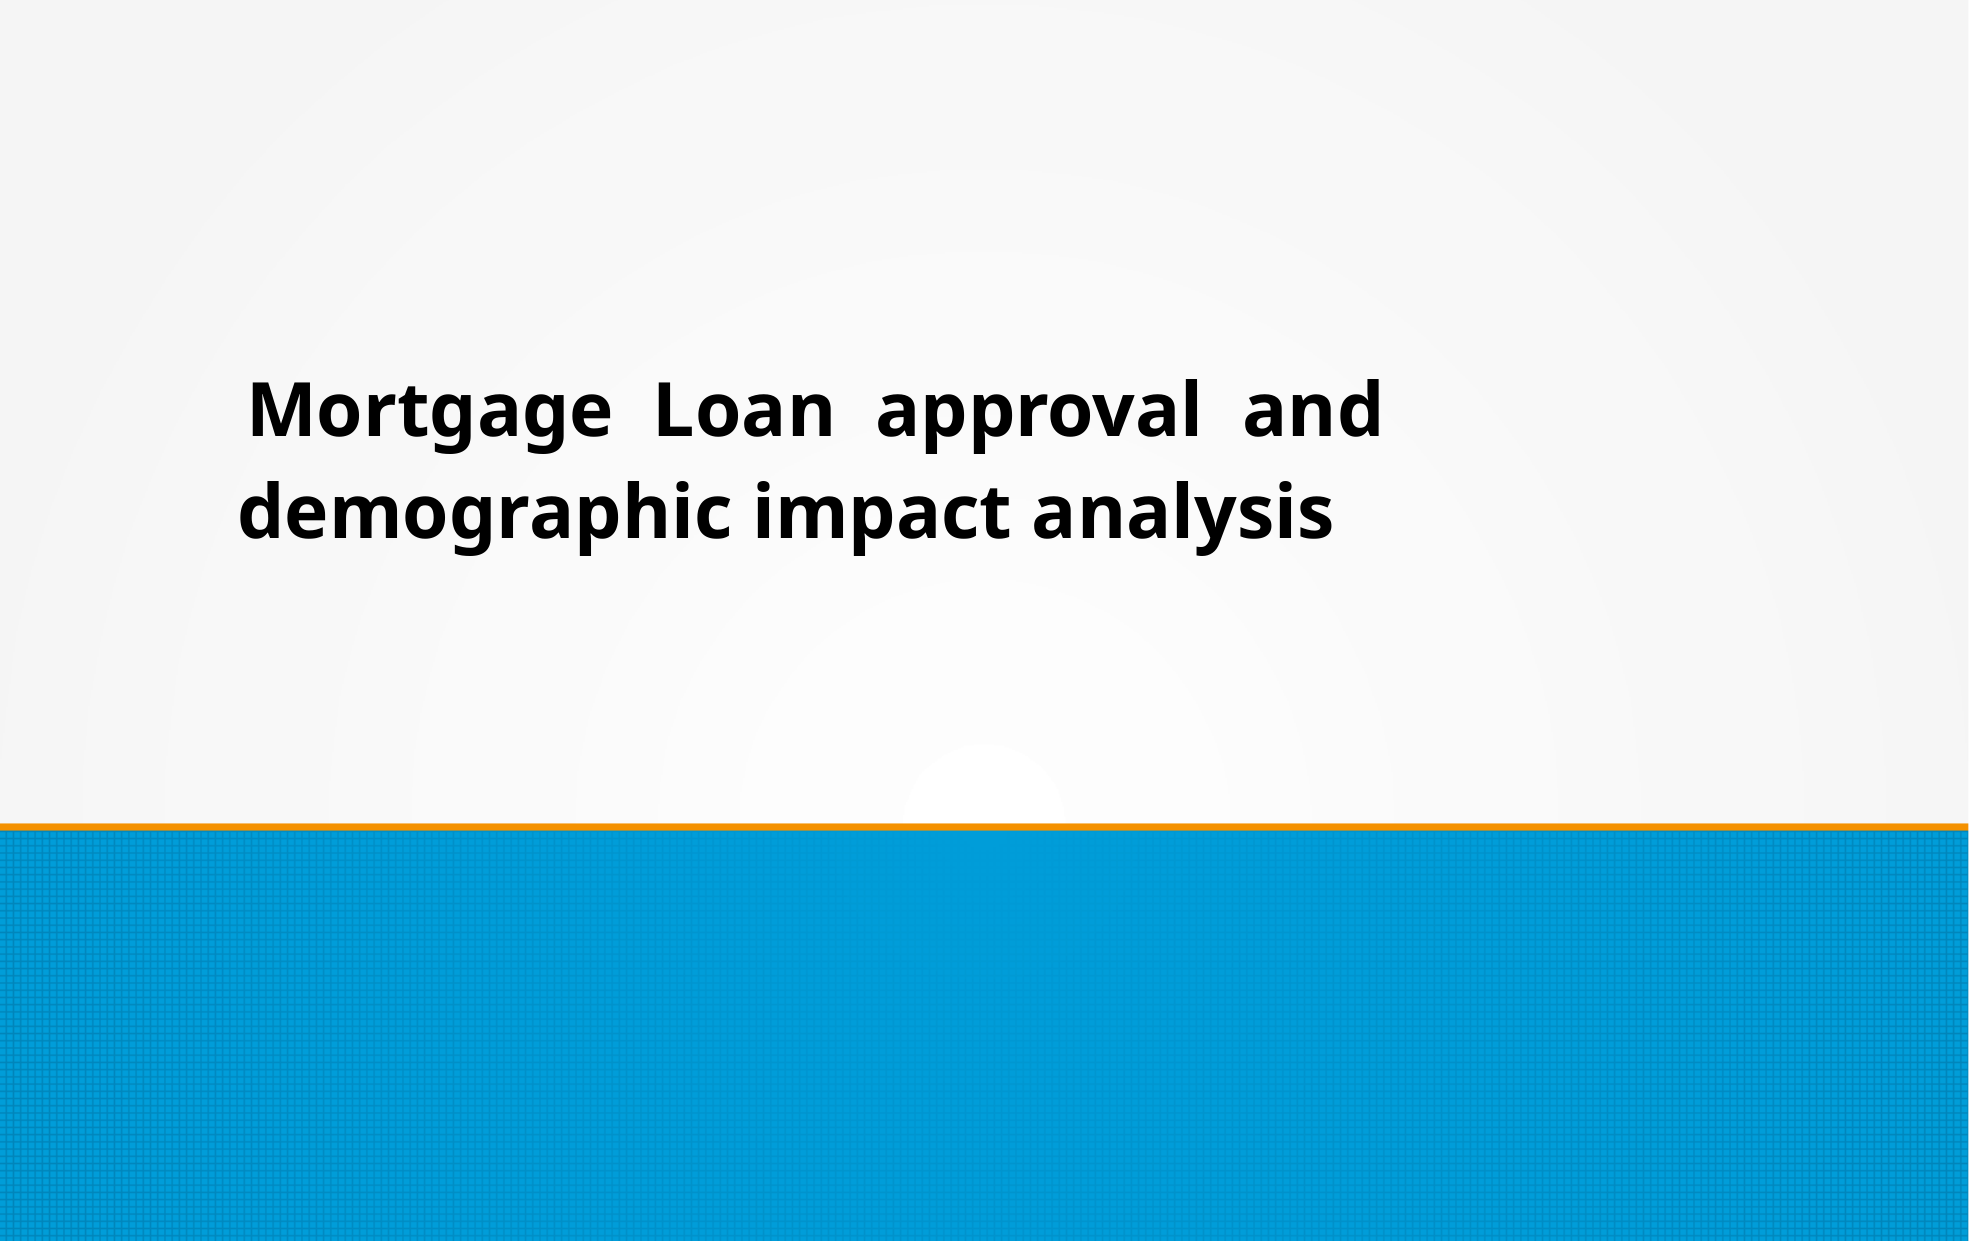

#
 Mortgage Loan approval and demographic impact analysis